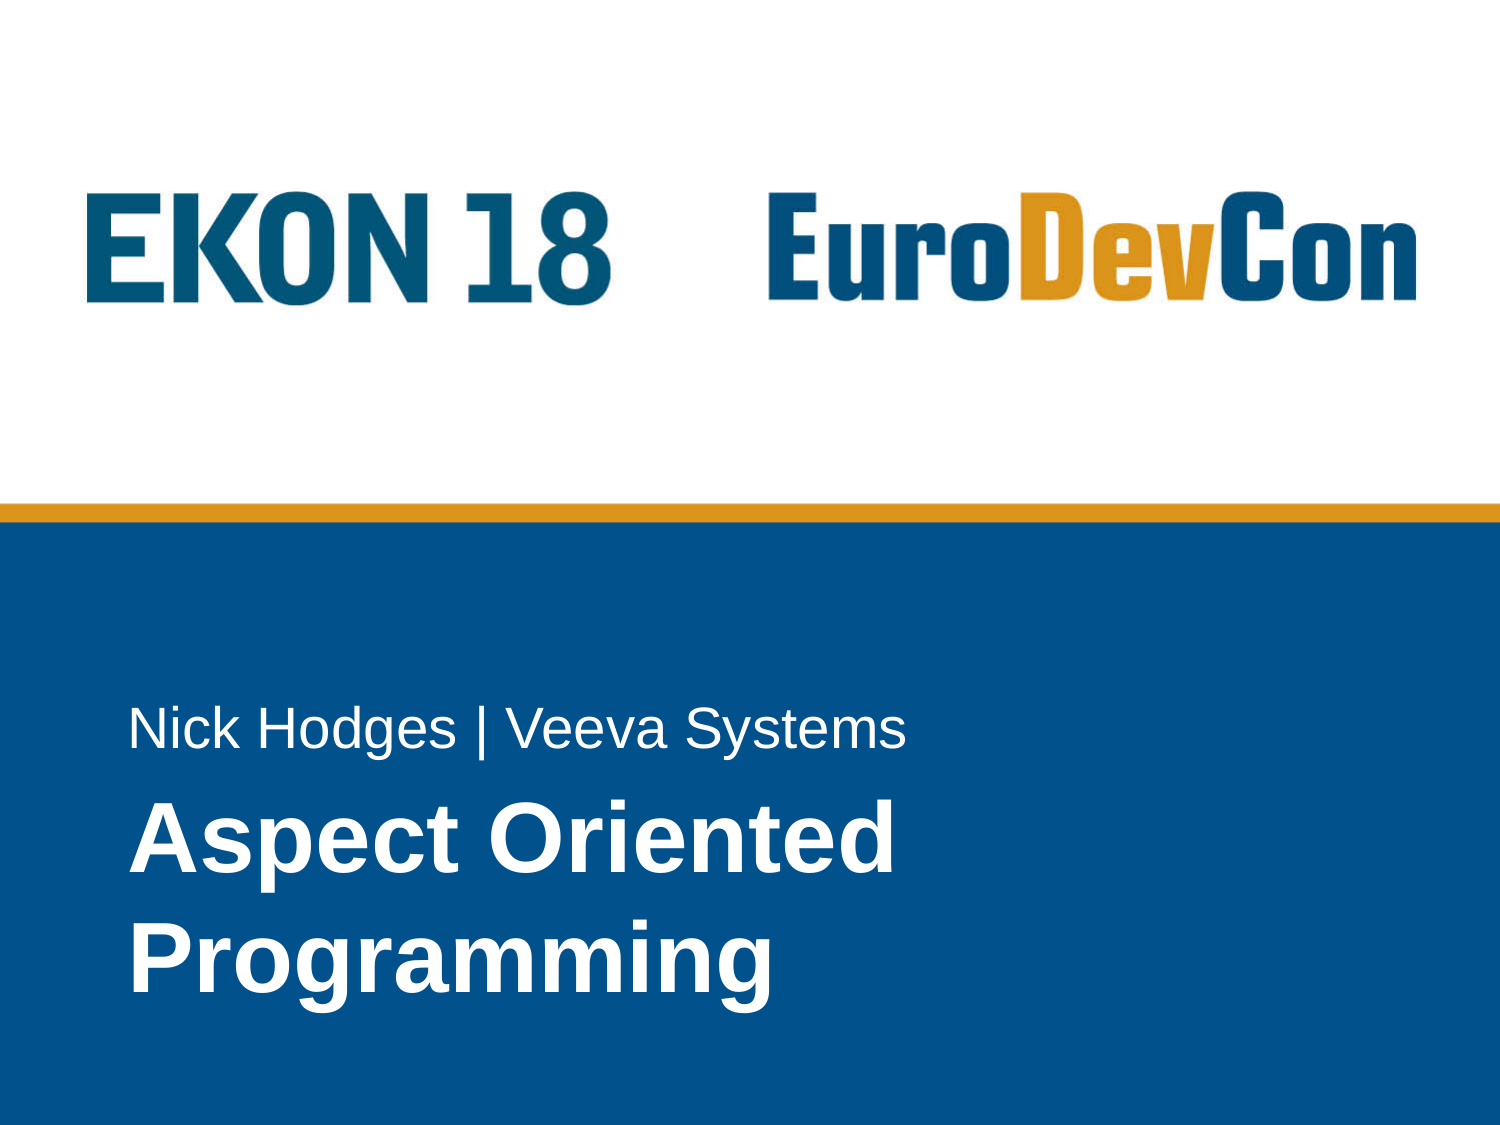

# Nick Hodges | Veeva Systems
Aspect Oriented Programming